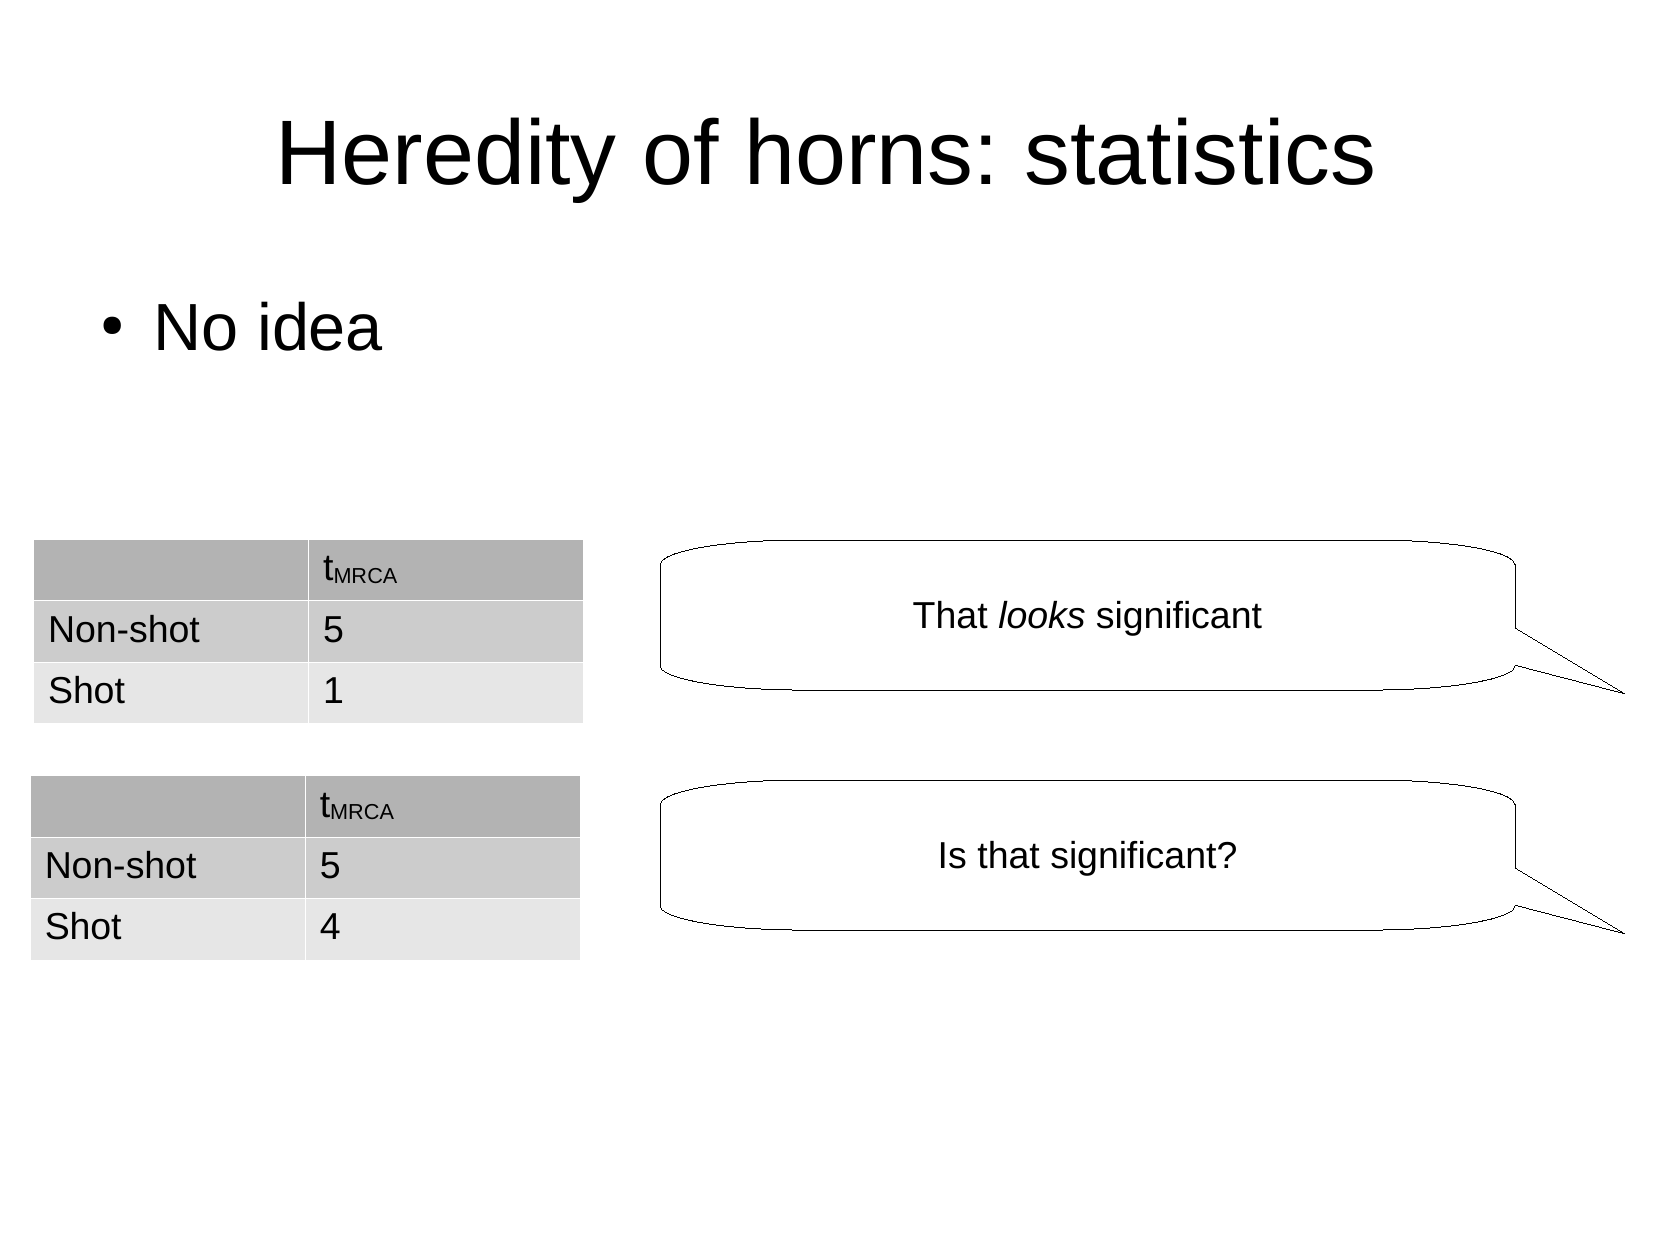

# Heredity of horns: statistics
No idea
| | tMRCA |
| --- | --- |
| Non-shot | 5 |
| Shot | 1 |
That looks significant
| | tMRCA |
| --- | --- |
| Non-shot | 5 |
| Shot | 4 |
Is that significant?